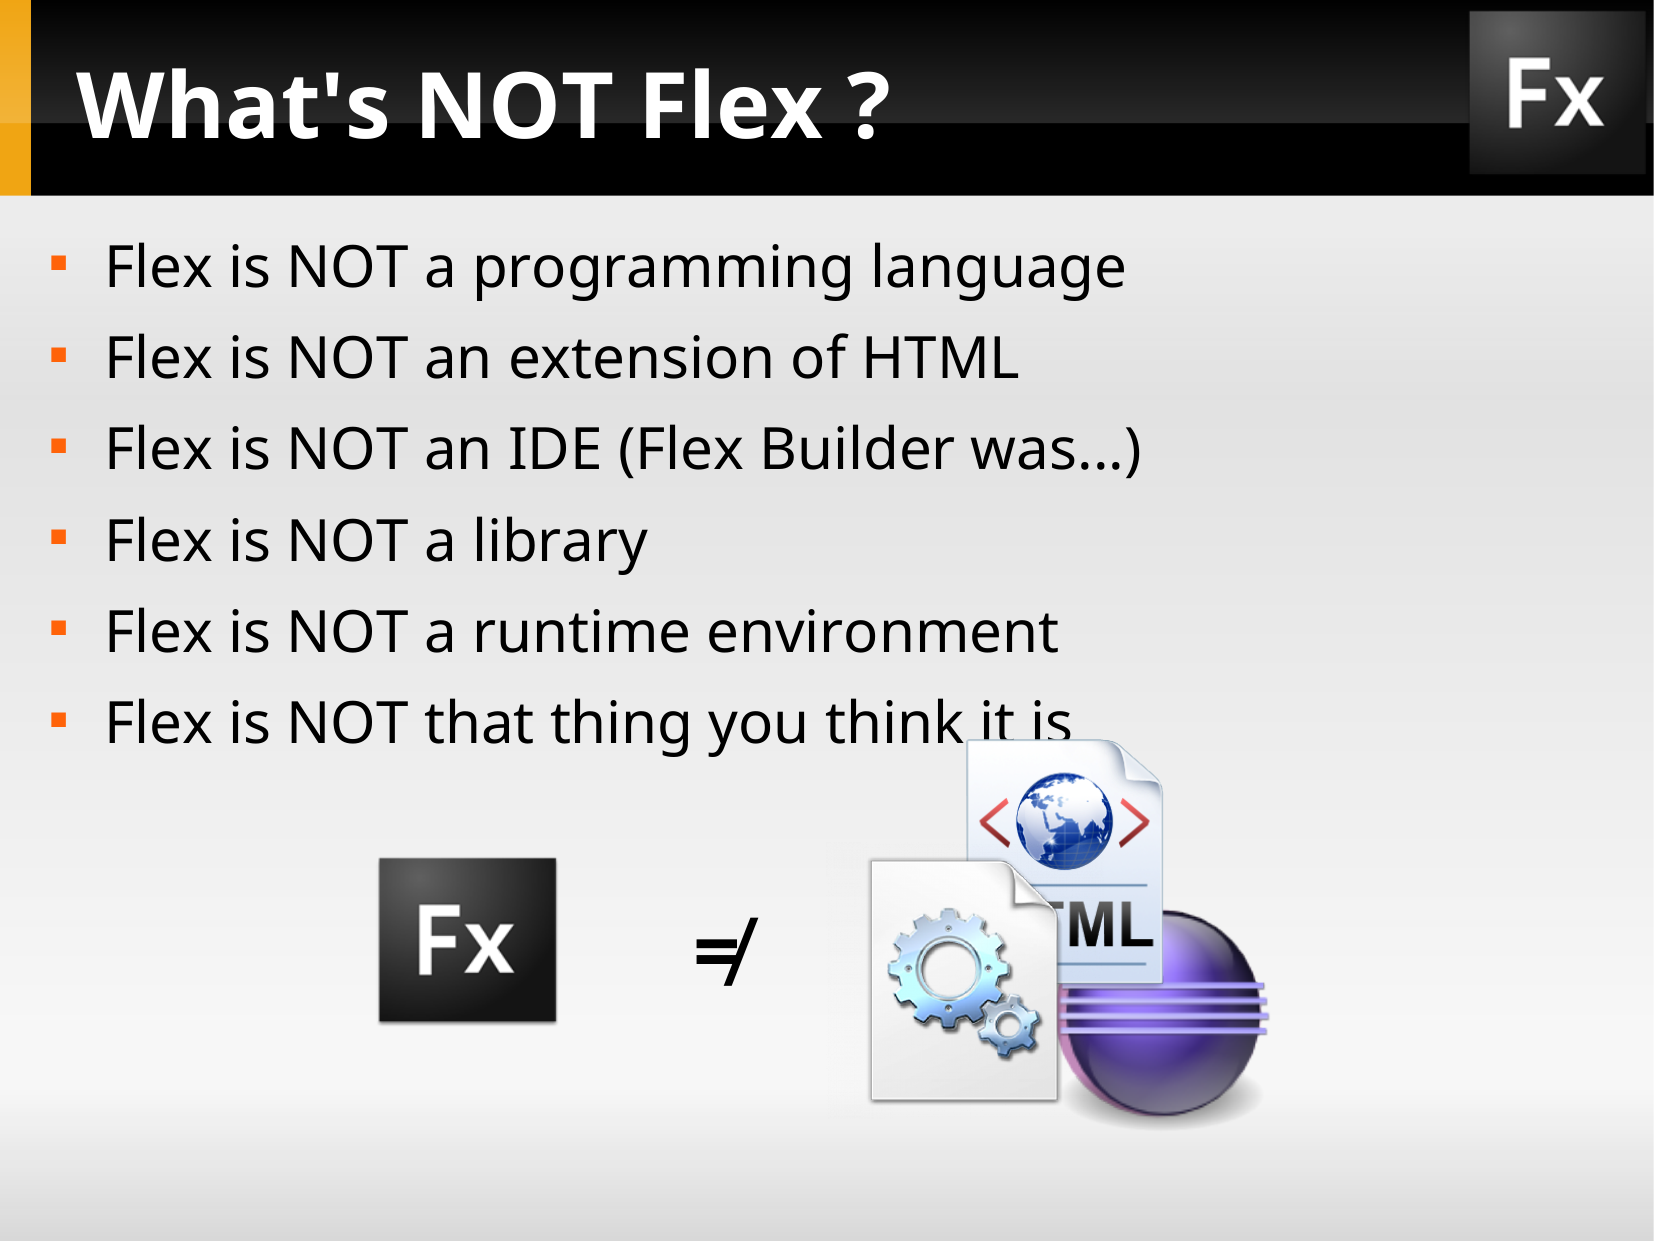

# What's NOT Flex ?
Flex is NOT a programming language
Flex is NOT an extension of HTML
Flex is NOT an IDE (Flex Builder was...)
Flex is NOT a library
Flex is NOT a runtime environment
Flex is NOT that thing you think it is
≠